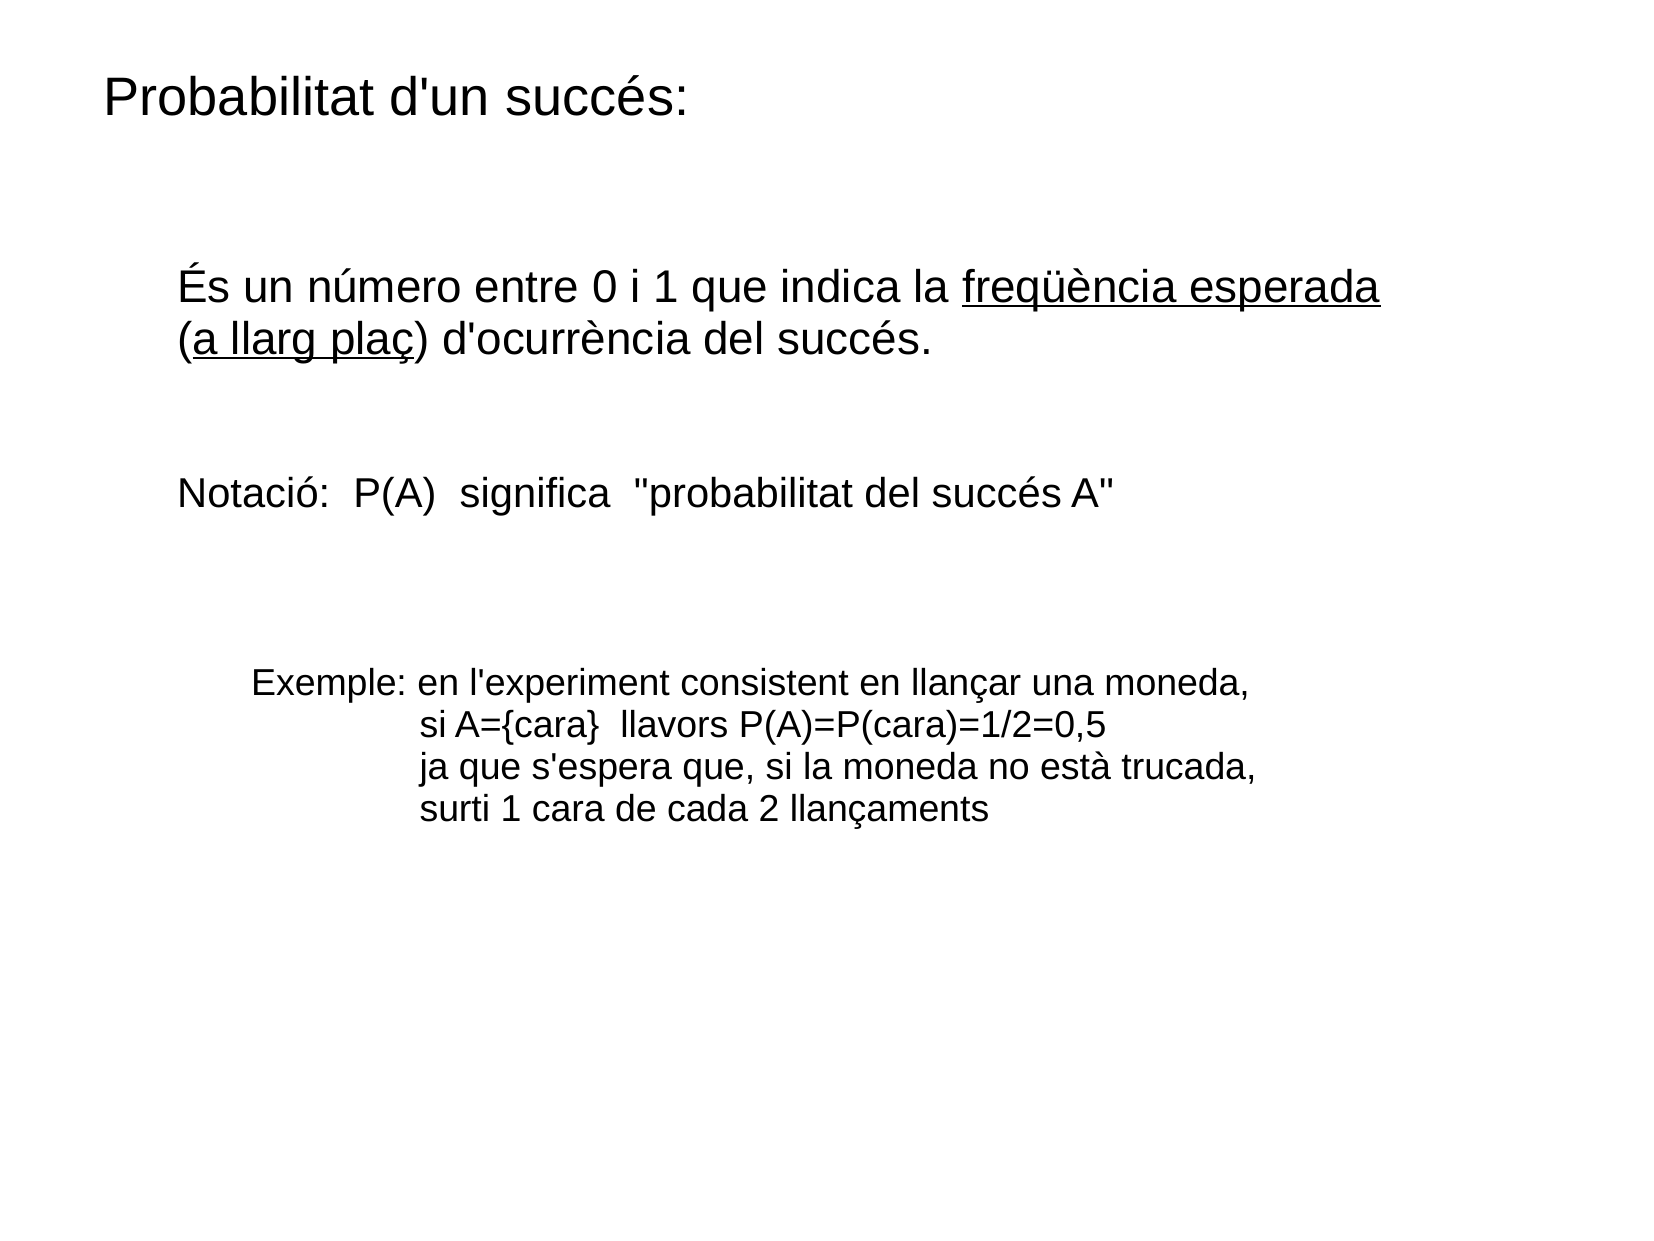

Probabilitat d'un succés:
	És un número entre 0 i 1 que indica la freqüència esperada
	(a llarg plaç) d'ocurrència del succés.
	Notació: P(A) significa "probabilitat del succés A"
		Exemple: en l'experiment consistent en llançar una moneda,
			 	 si A={cara} llavors P(A)=P(cara)=1/2=0,5
			 	 ja que s'espera que, si la moneda no està trucada,
			 	 surti 1 cara de cada 2 llançaments